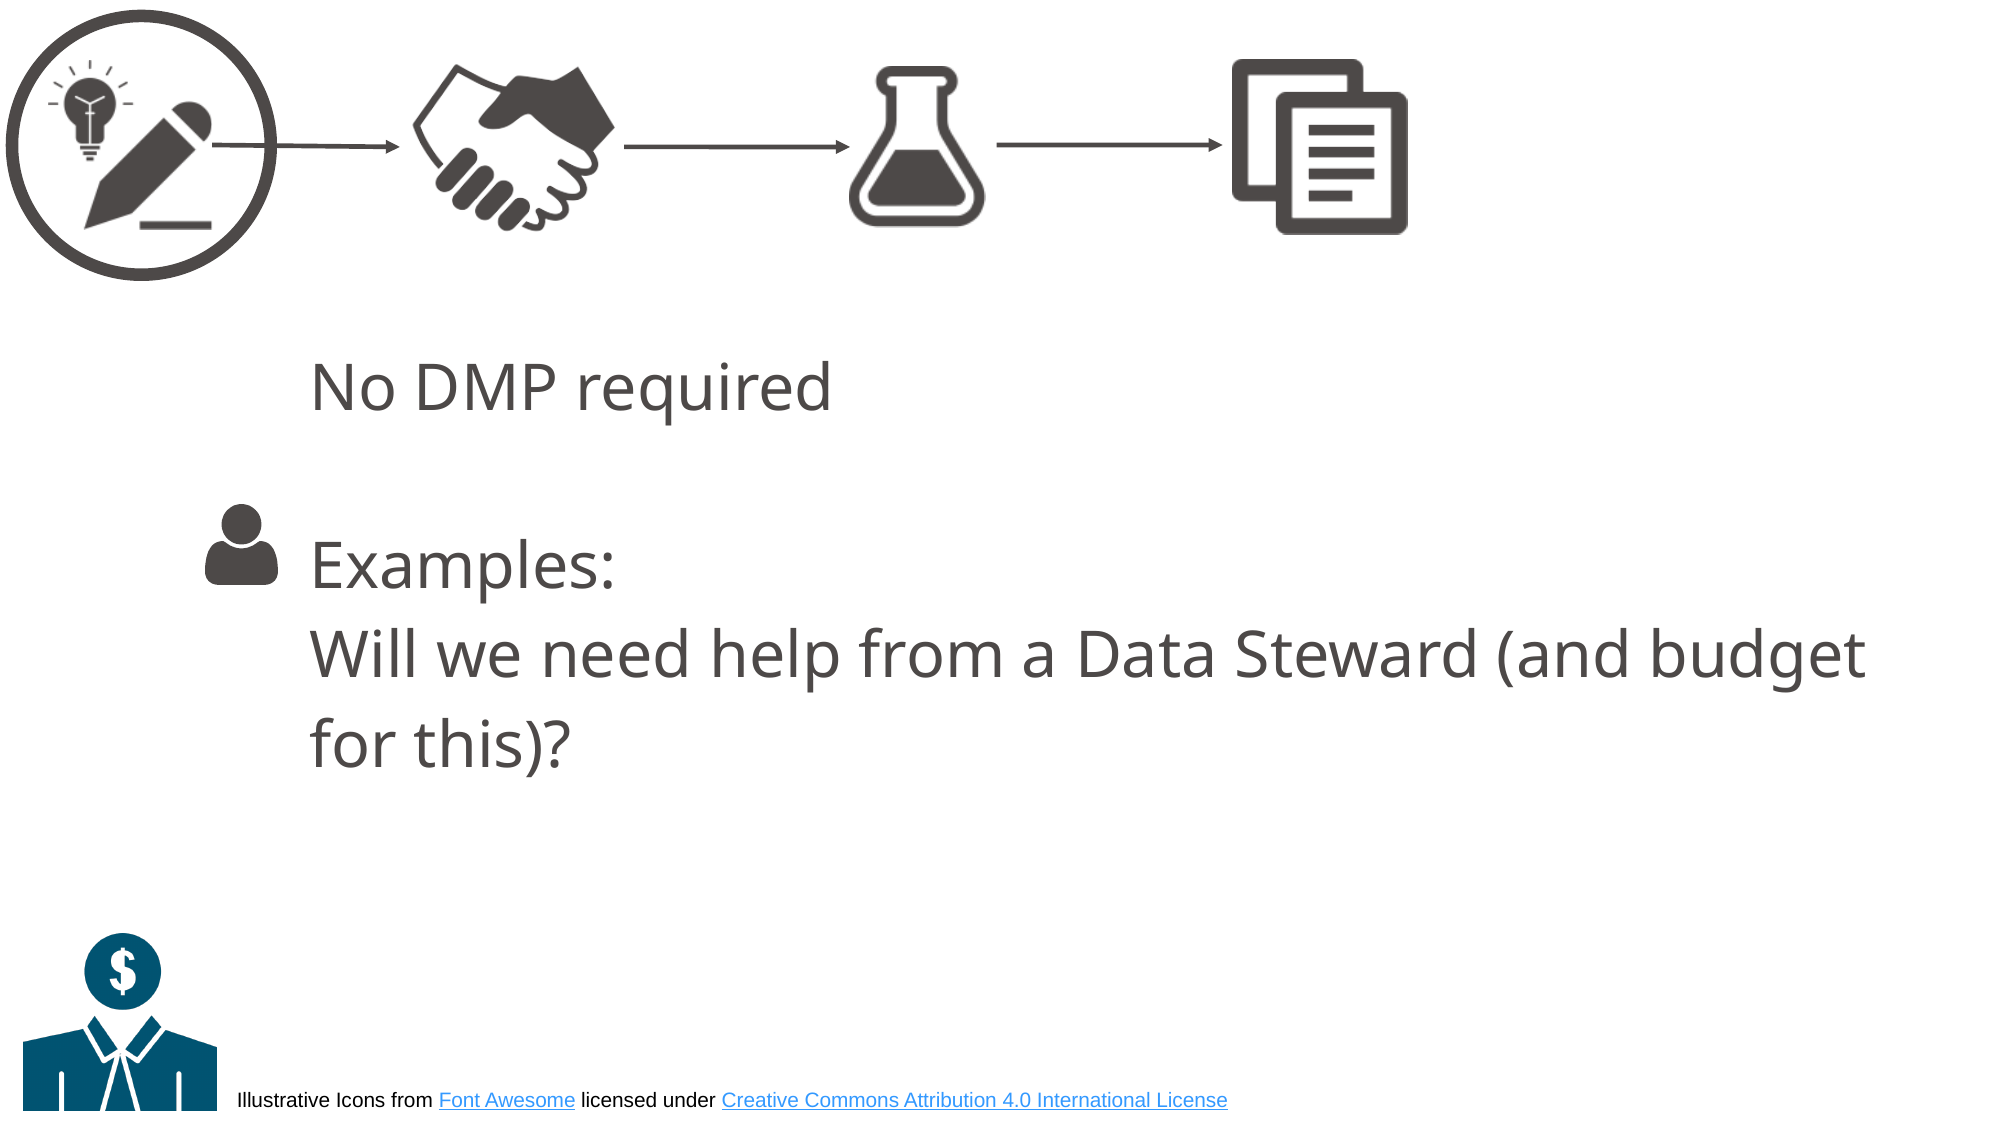

No DMP required
Examples:
Will we need help from a Data Steward (and budget for this)?
Illustrative Icons from Font Awesome licensed under Creative Commons Attribution 4.0 International License